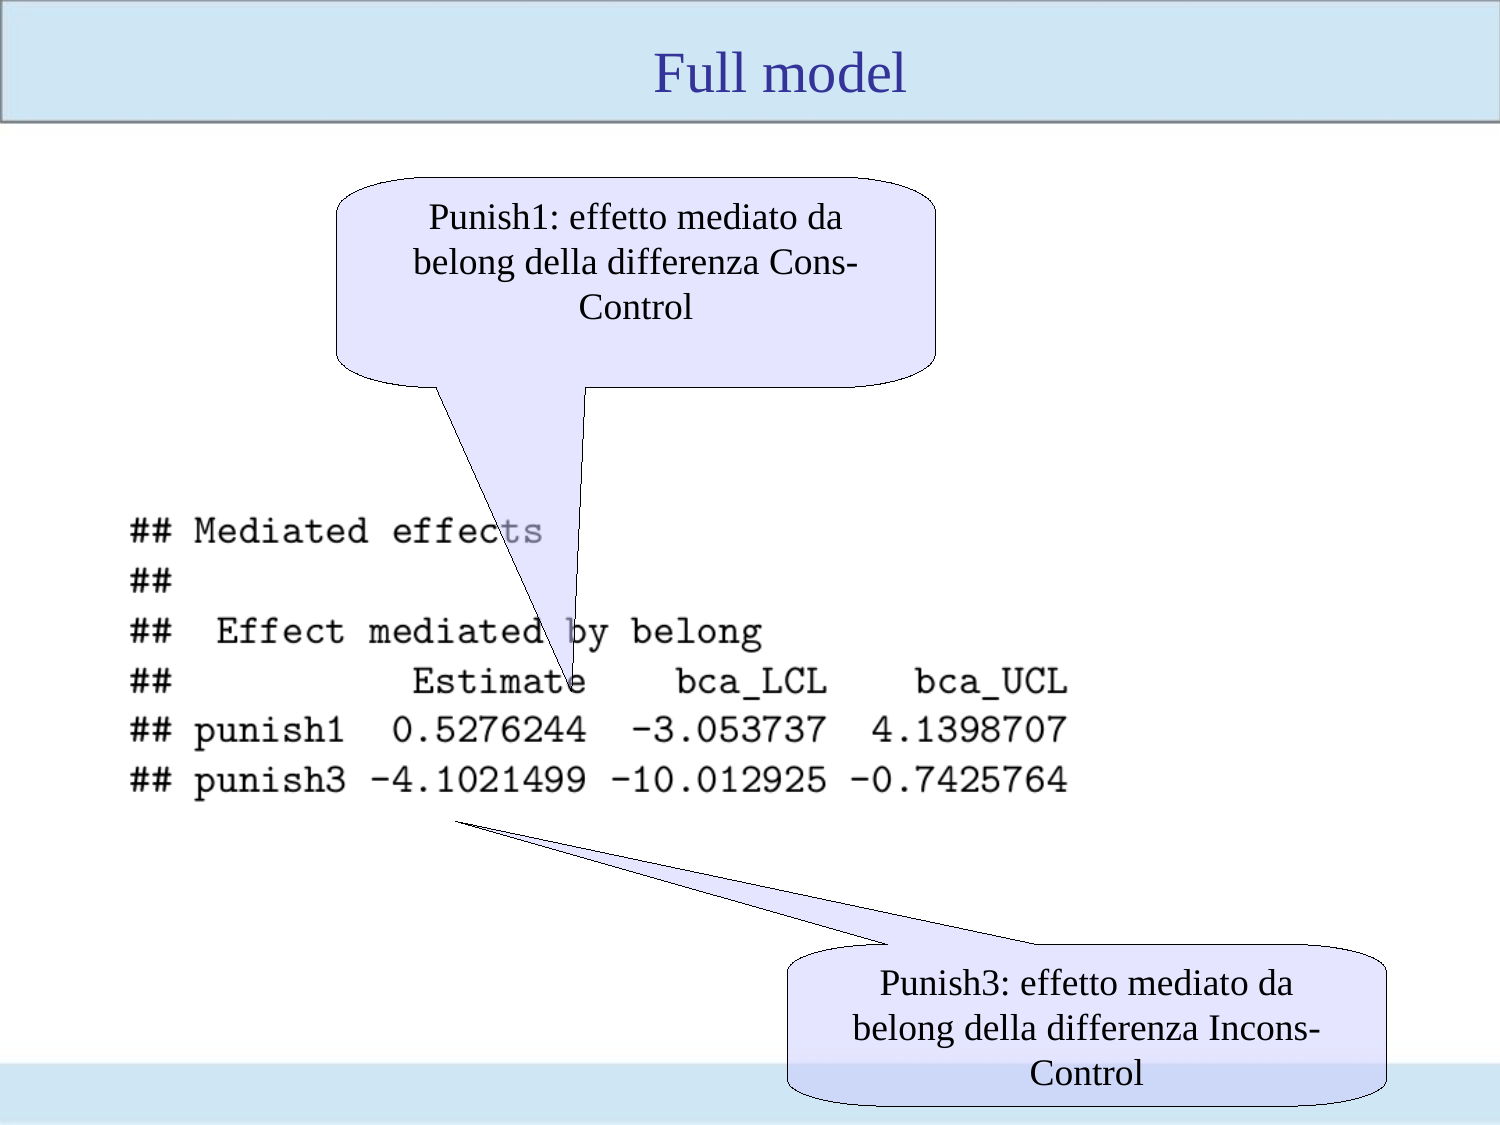

# Full model
Punish1: effetto mediato da belong della differenza Cons-Control
Punish3: effetto mediato da belong della differenza Incons-Control